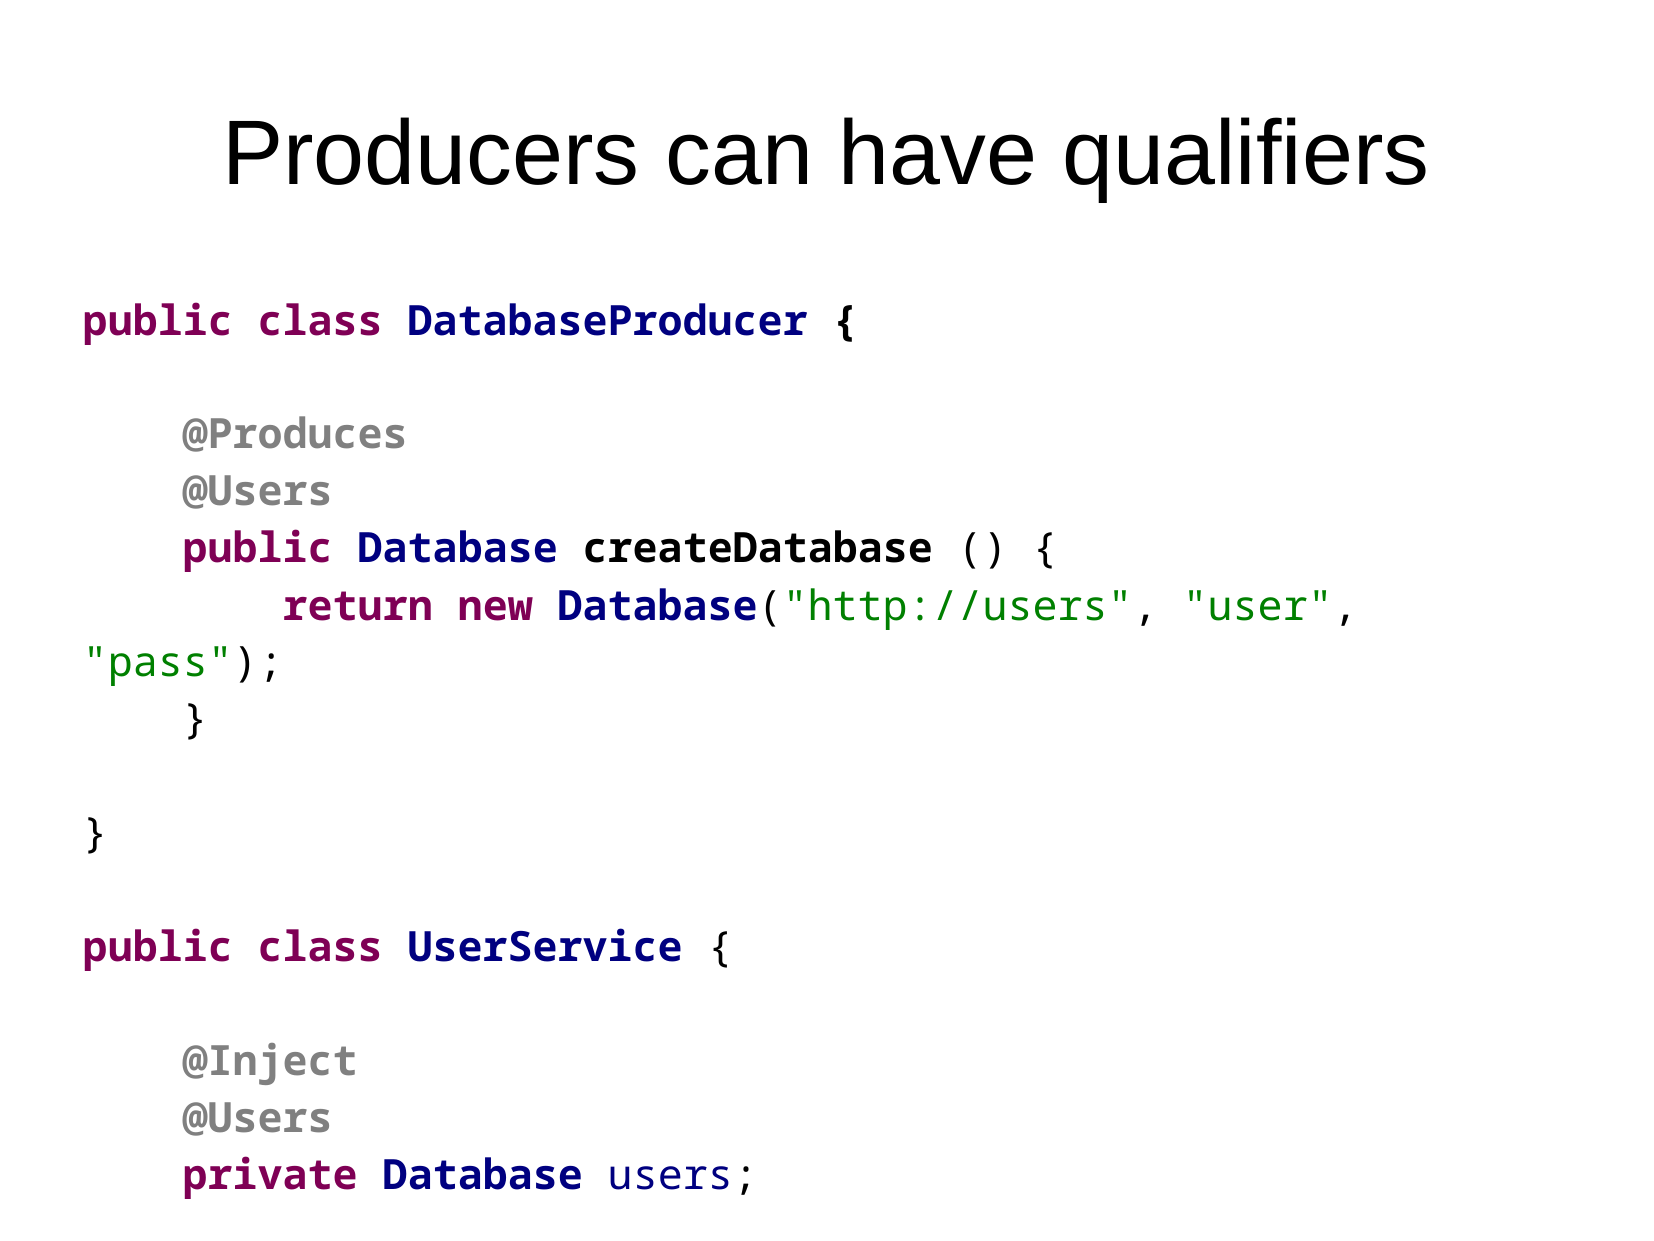

# Producers can have qualifiers
public class DatabaseProducer {
 @Produces
 @Users
 public Database createDatabase () {
 return new Database("http://users", "user", "pass");
 }
}
public class UserService {
 @Inject
 @Users
 private Database users;
}